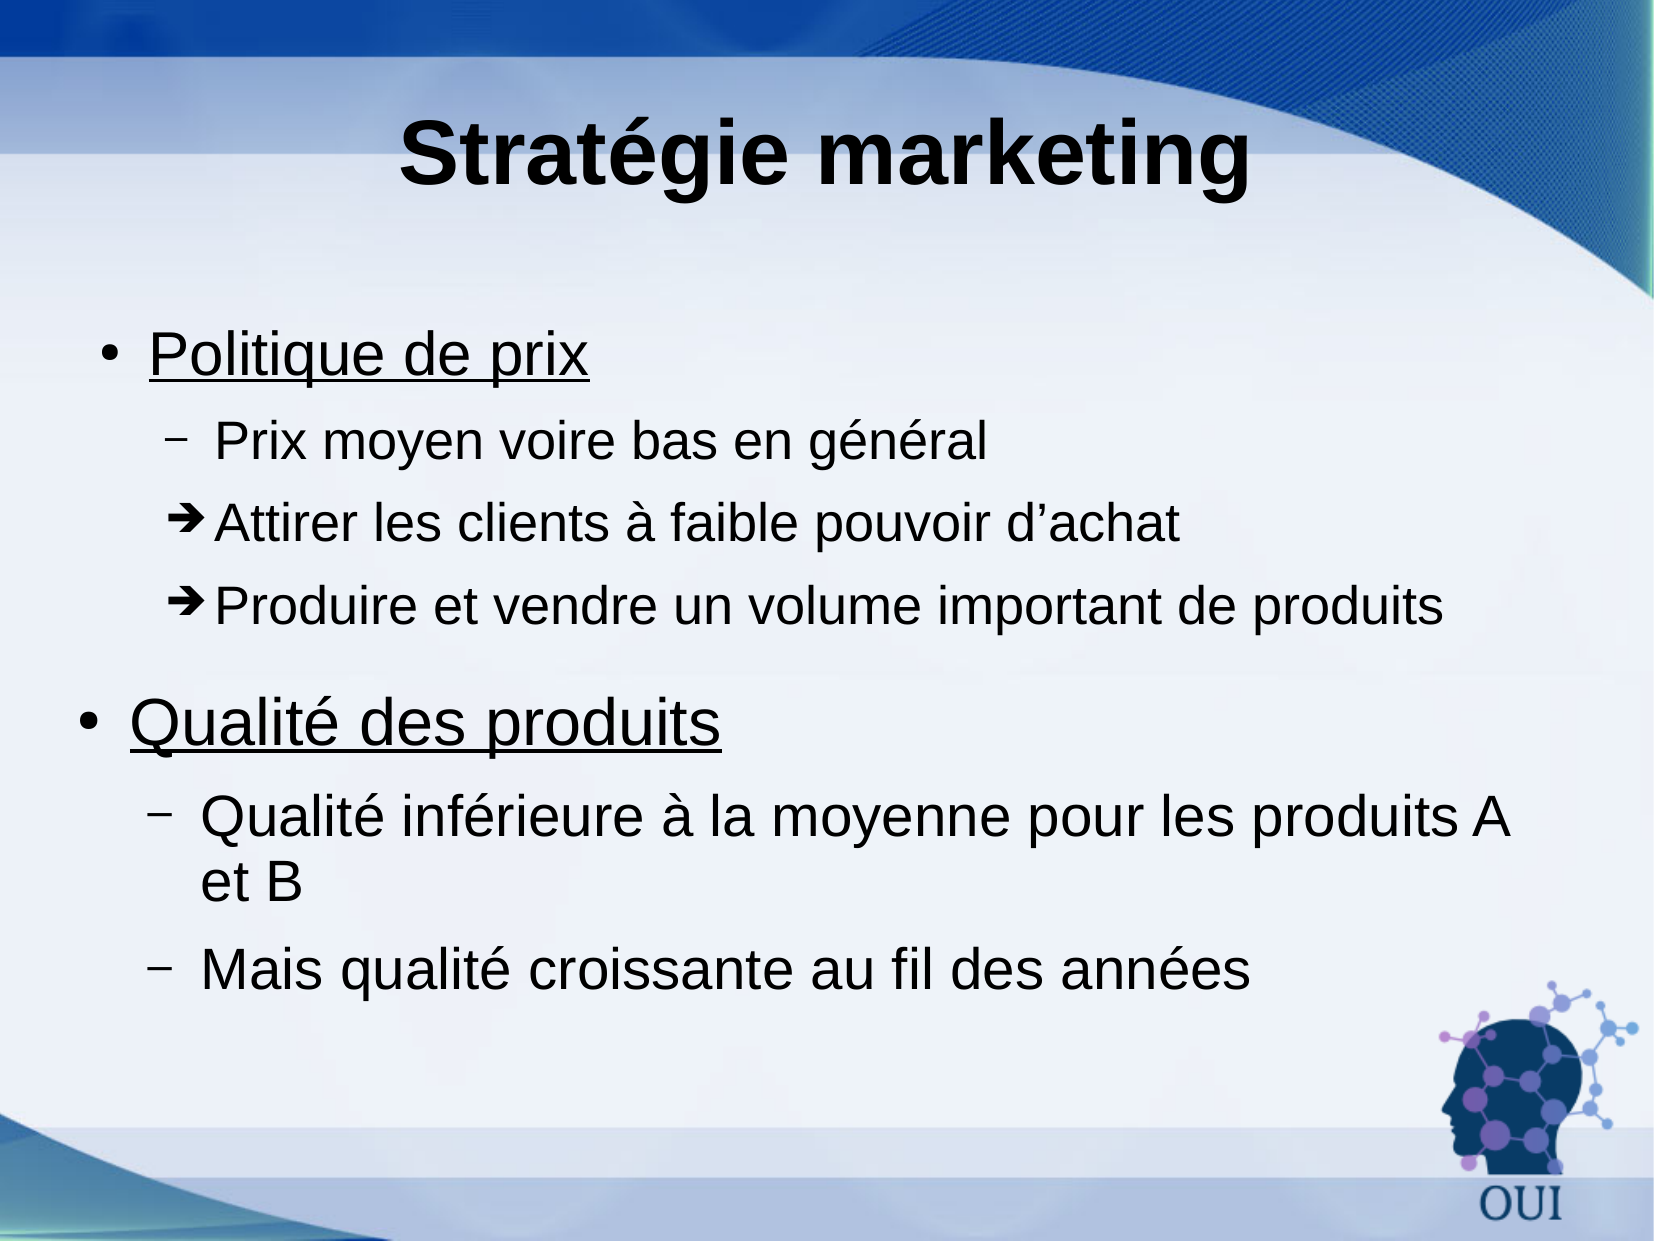

# Stratégie marketing
Politique de prix
Prix moyen voire bas en général
Attirer les clients à faible pouvoir d’achat
Produire et vendre un volume important de produits
Qualité des produits
Qualité inférieure à la moyenne pour les produits A et B
Mais qualité croissante au fil des années